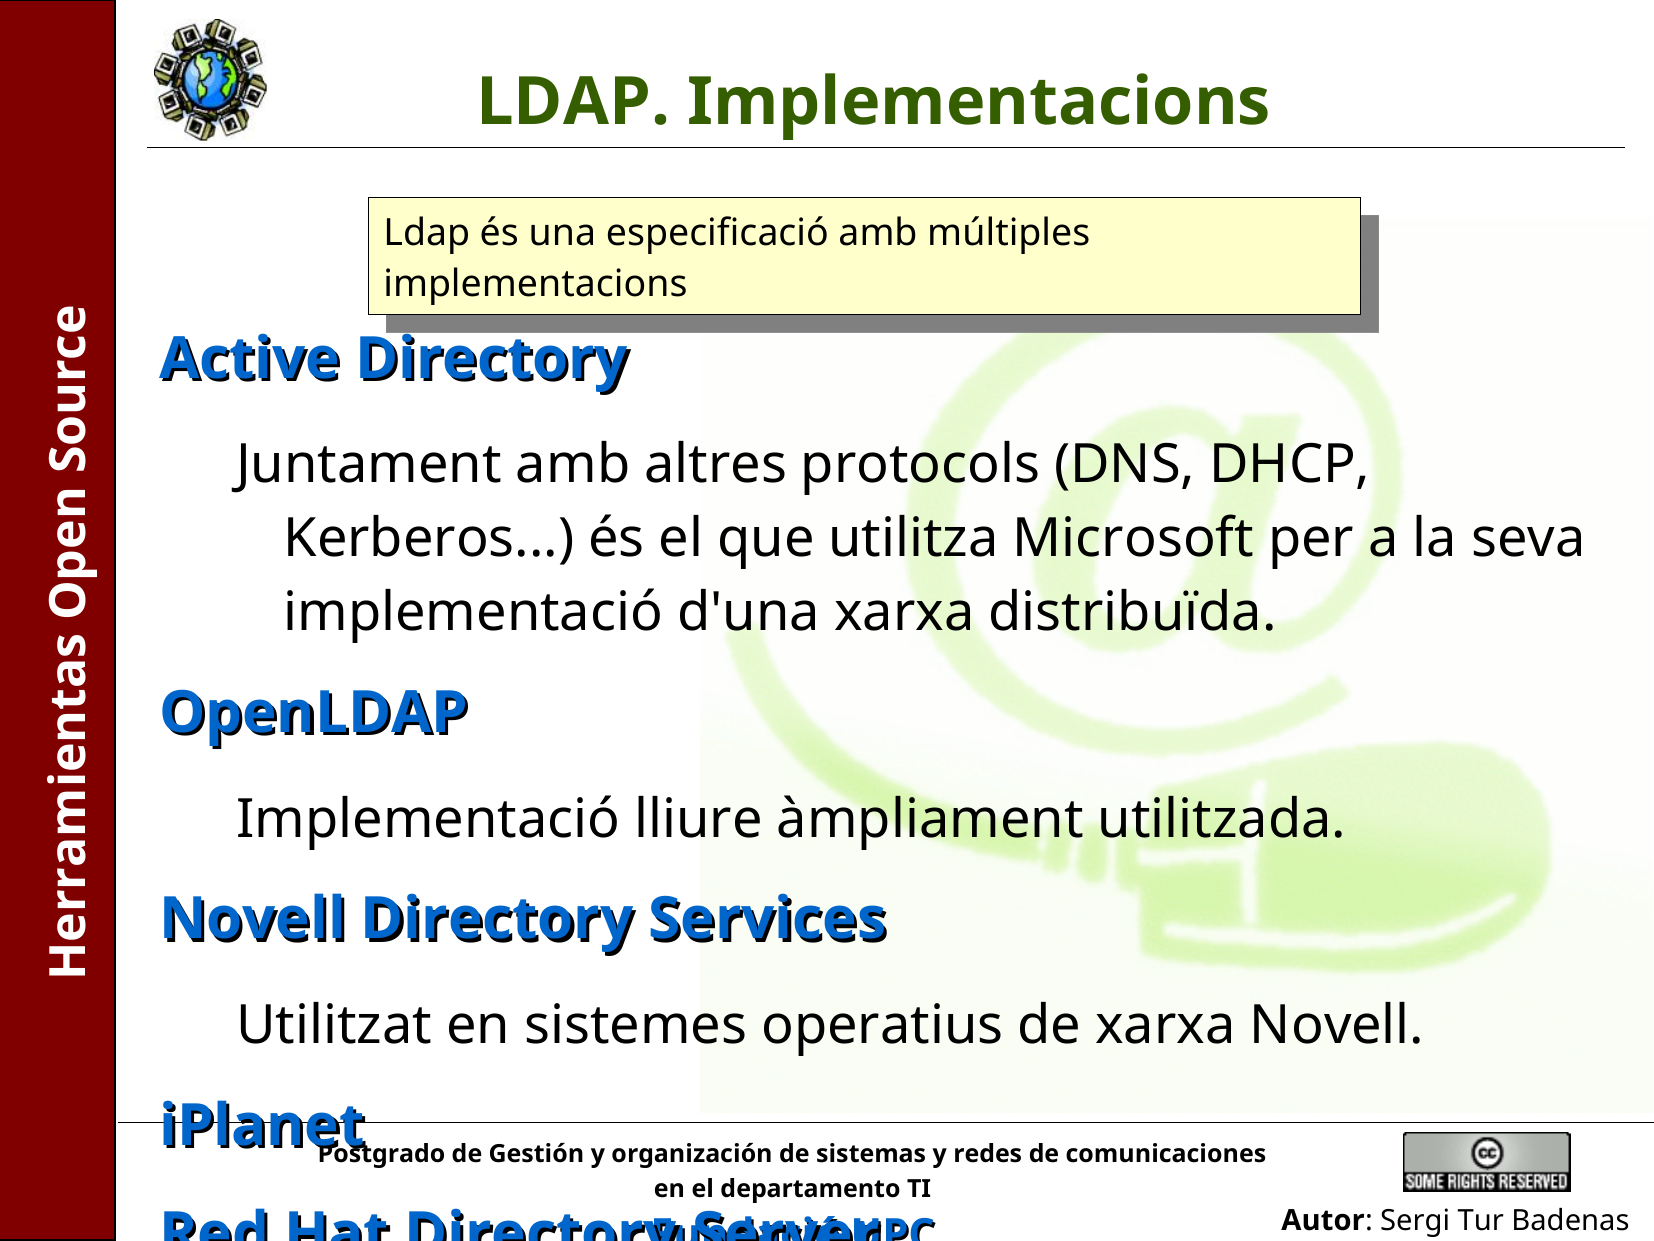

# LDAP. Implementacions
Ldap és una especificació amb múltiples implementacions
Active Directory
Juntament amb altres protocols (DNS, DHCP, Kerberos...) és el que utilitza Microsoft per a la seva implementació d'una xarxa distribuïda.
OpenLDAP
Implementació lliure àmpliament utilitzada.
Novell Directory Services
Utilitzat en sistemes operatius de xarxa Novell.
iPlanet
Red Hat Directory Server